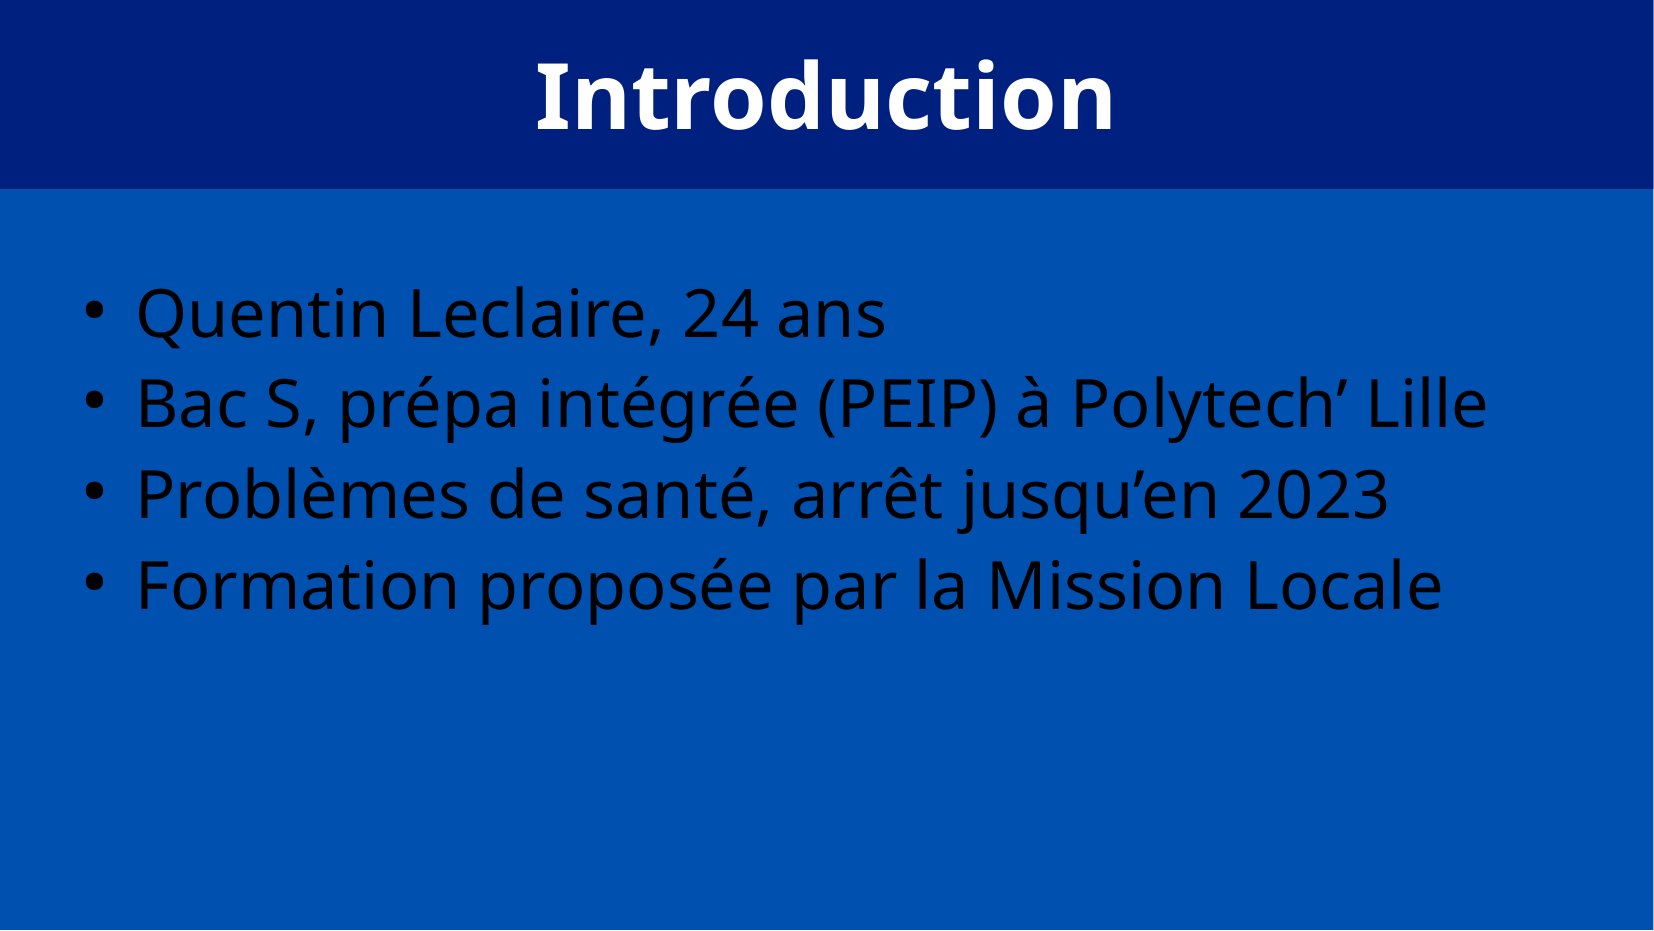

# Introduction
 Quentin Leclaire, 24 ans
 Bac S, prépa intégrée (PEIP) à Polytech’ Lille
 Problèmes de santé, arrêt jusqu’en 2023
 Formation proposée par la Mission Locale